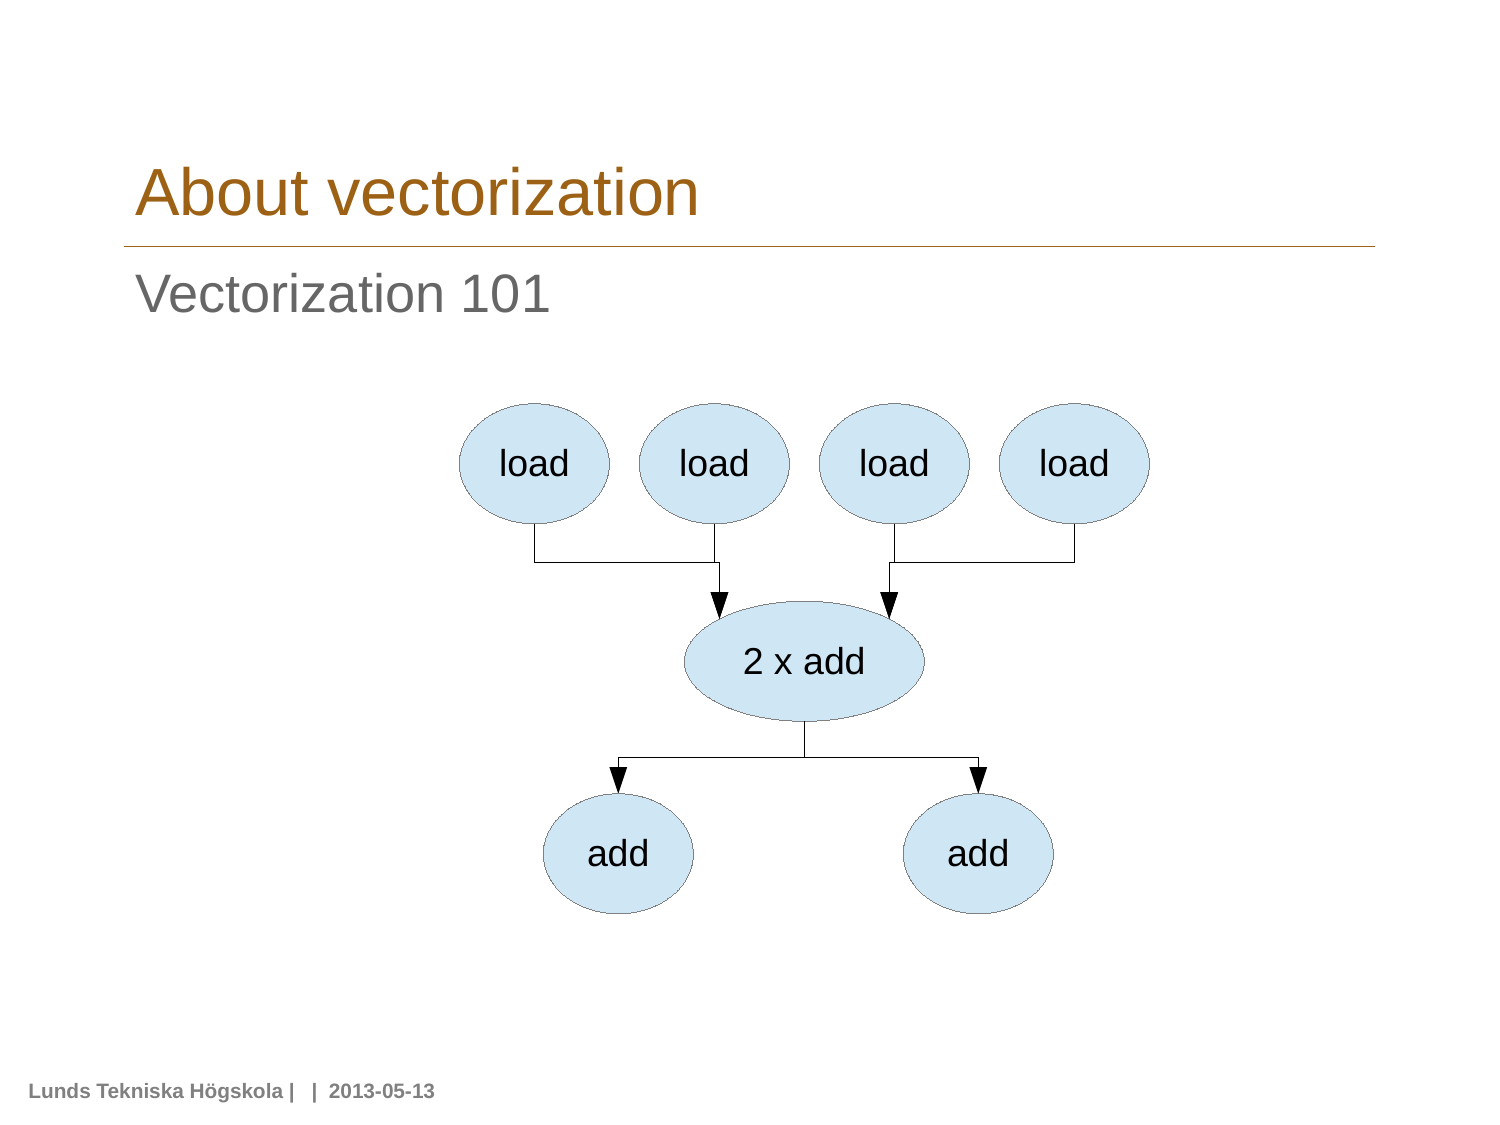

# About vectorization
Vectorization 101
load
load
load
load
2 x add
add
add